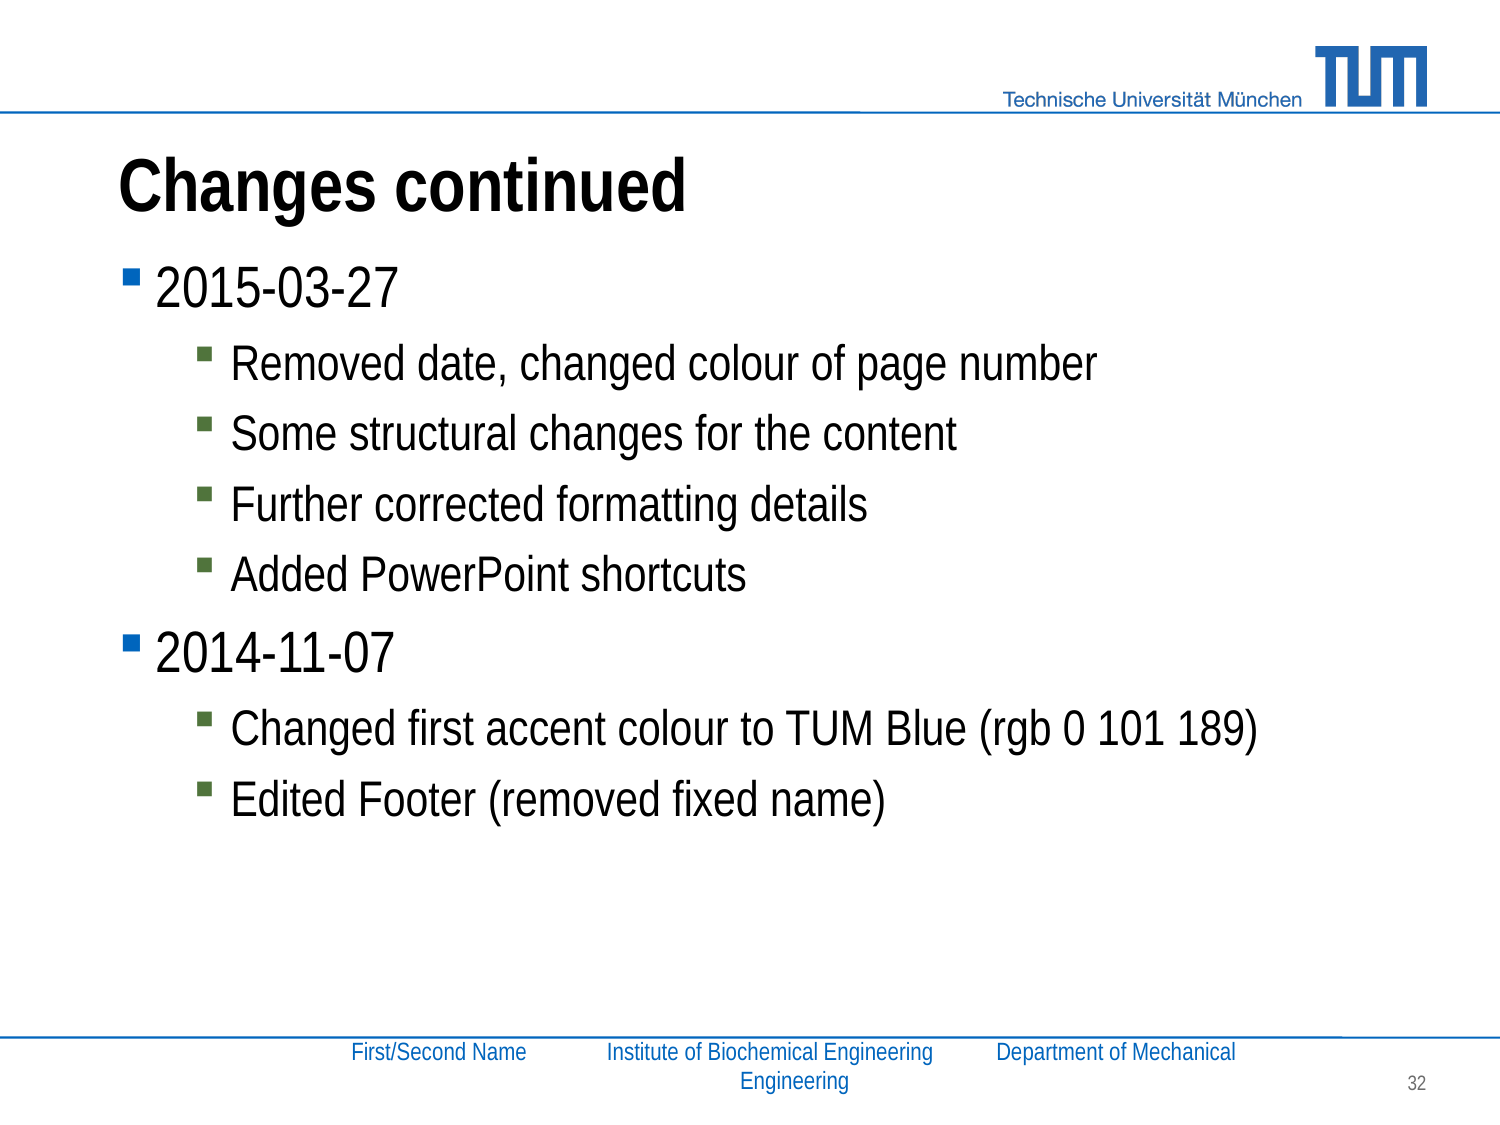

# Changes continued
2015-03-27
Removed date, changed colour of page number
Some structural changes for the content
Further corrected formatting details
Added PowerPoint shortcuts
2014-11-07
Changed first accent colour to TUM Blue (rgb 0 101 189)
Edited Footer (removed fixed name)
First/Second Name Institute of Biochemical Engineering Department of Mechanical Engineering